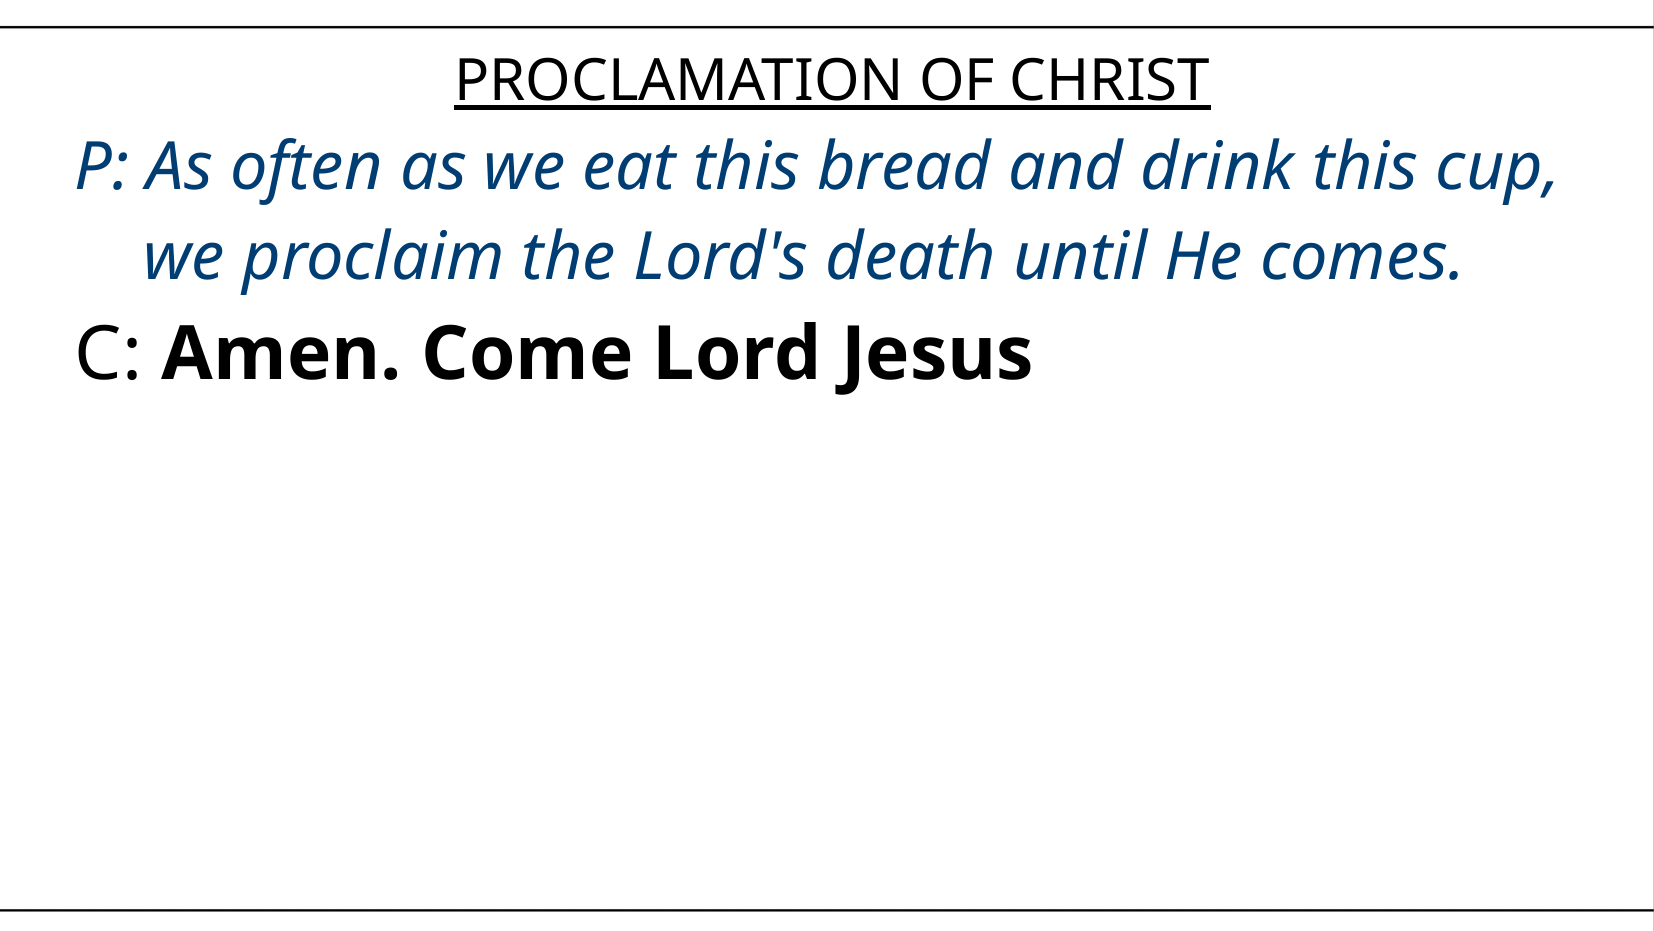

PROCLAMATION OF CHRIST
P: As often as we eat this bread and drink this cup,
 we proclaim the Lord's death until He comes.
C: Amen. Come Lord Jesus